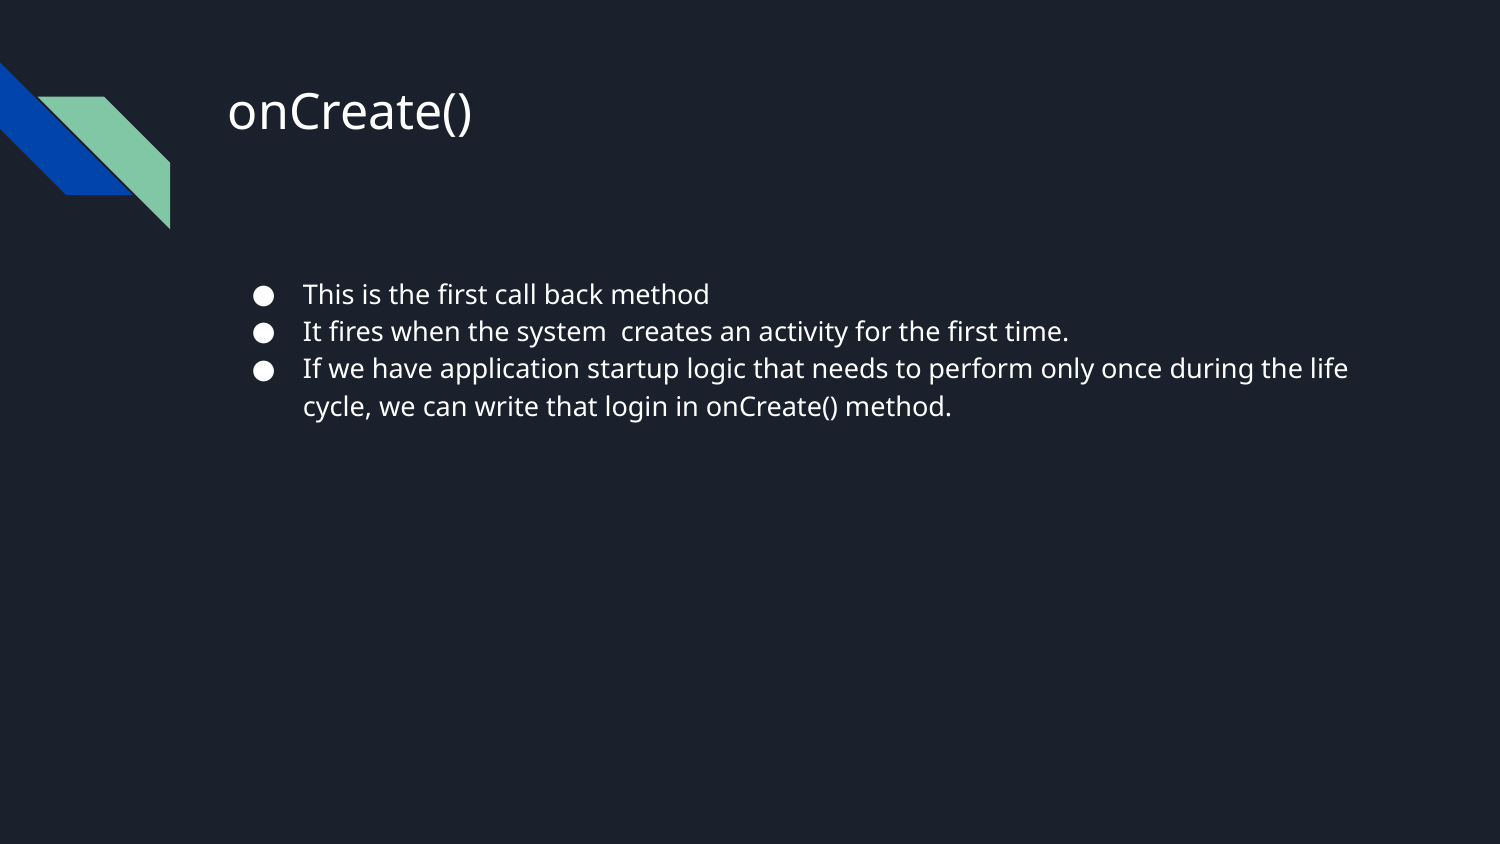

# onCreate()
This is the first call back method
It fires when the system creates an activity for the first time.
If we have application startup logic that needs to perform only once during the life cycle, we can write that login in onCreate() method.